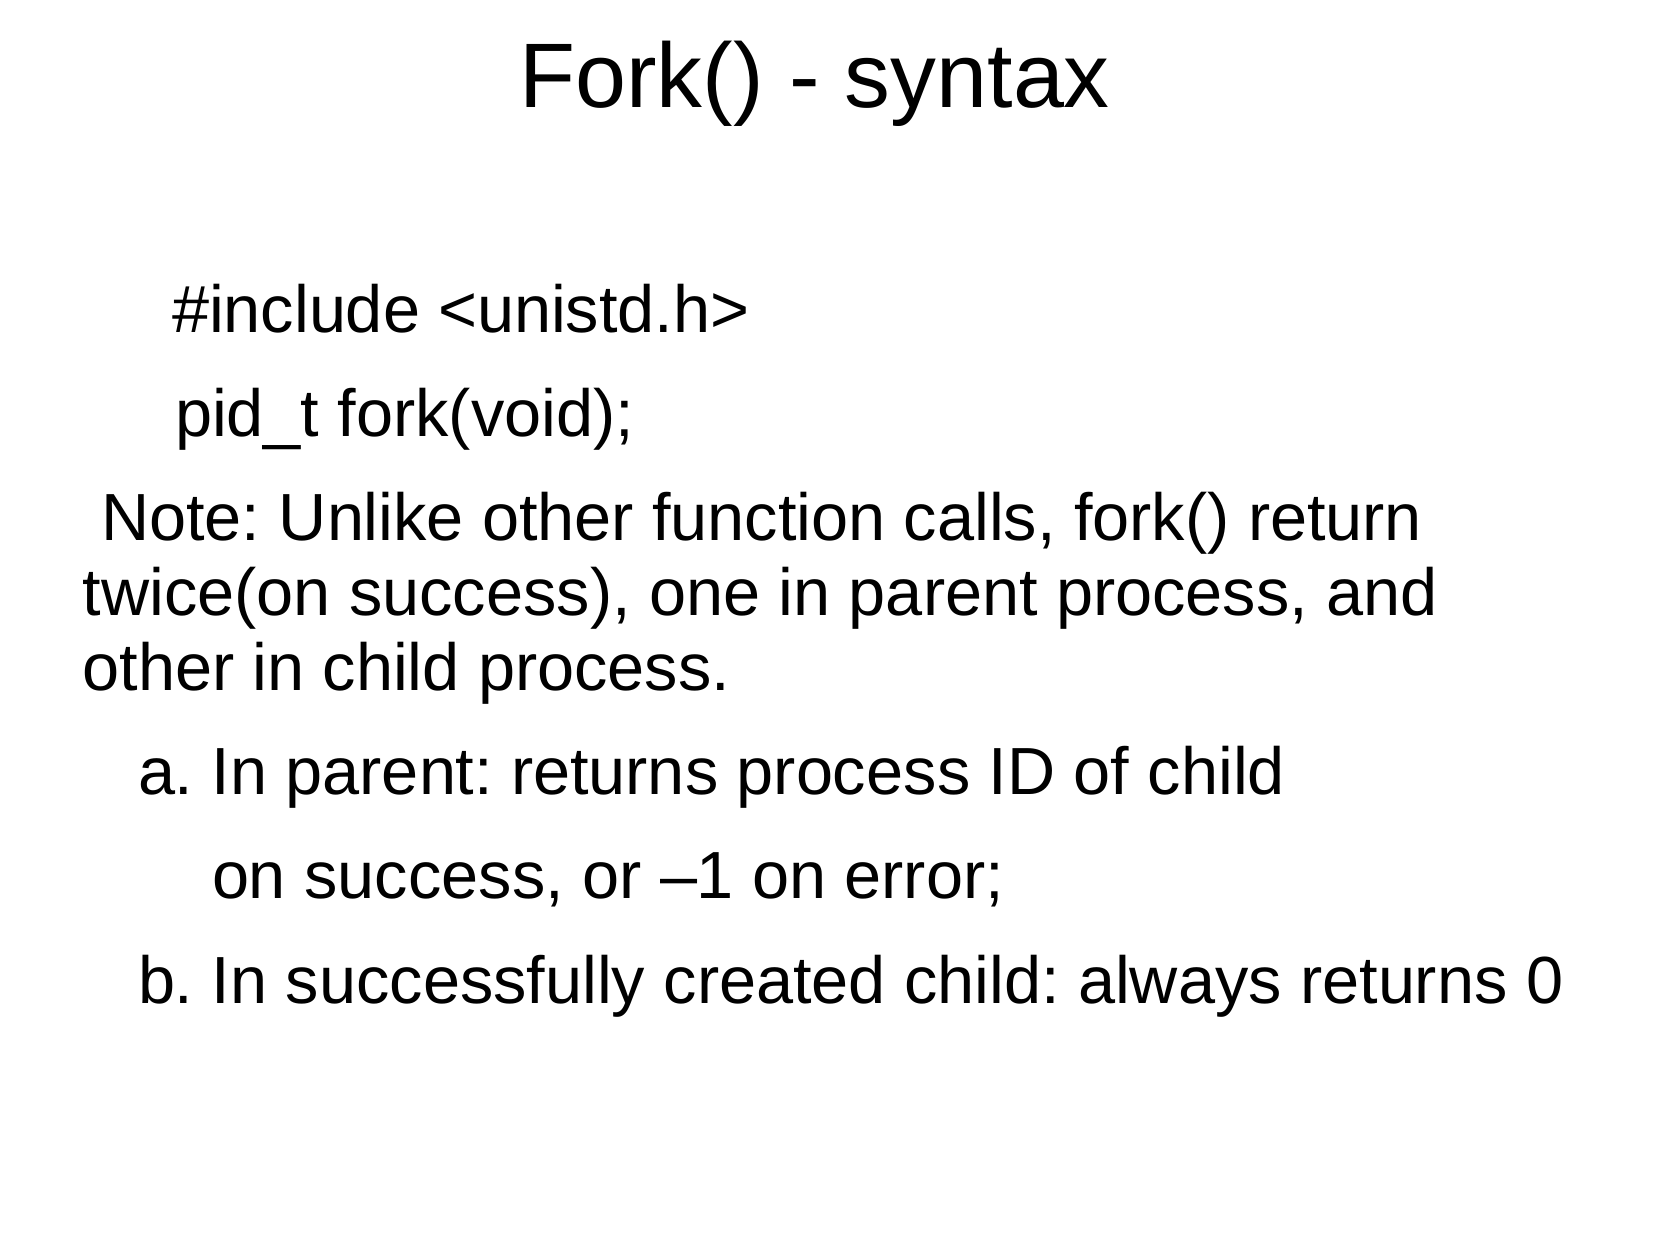

# Fork() - syntax
 #include <unistd.h>
 pid_t fork(void);
 Note: Unlike other function calls, fork() return twice(on success), one in parent process, and other in child process.
 a. In parent: returns process ID of child
 on success, or –1 on error;
 b. In successfully created child: always returns 0